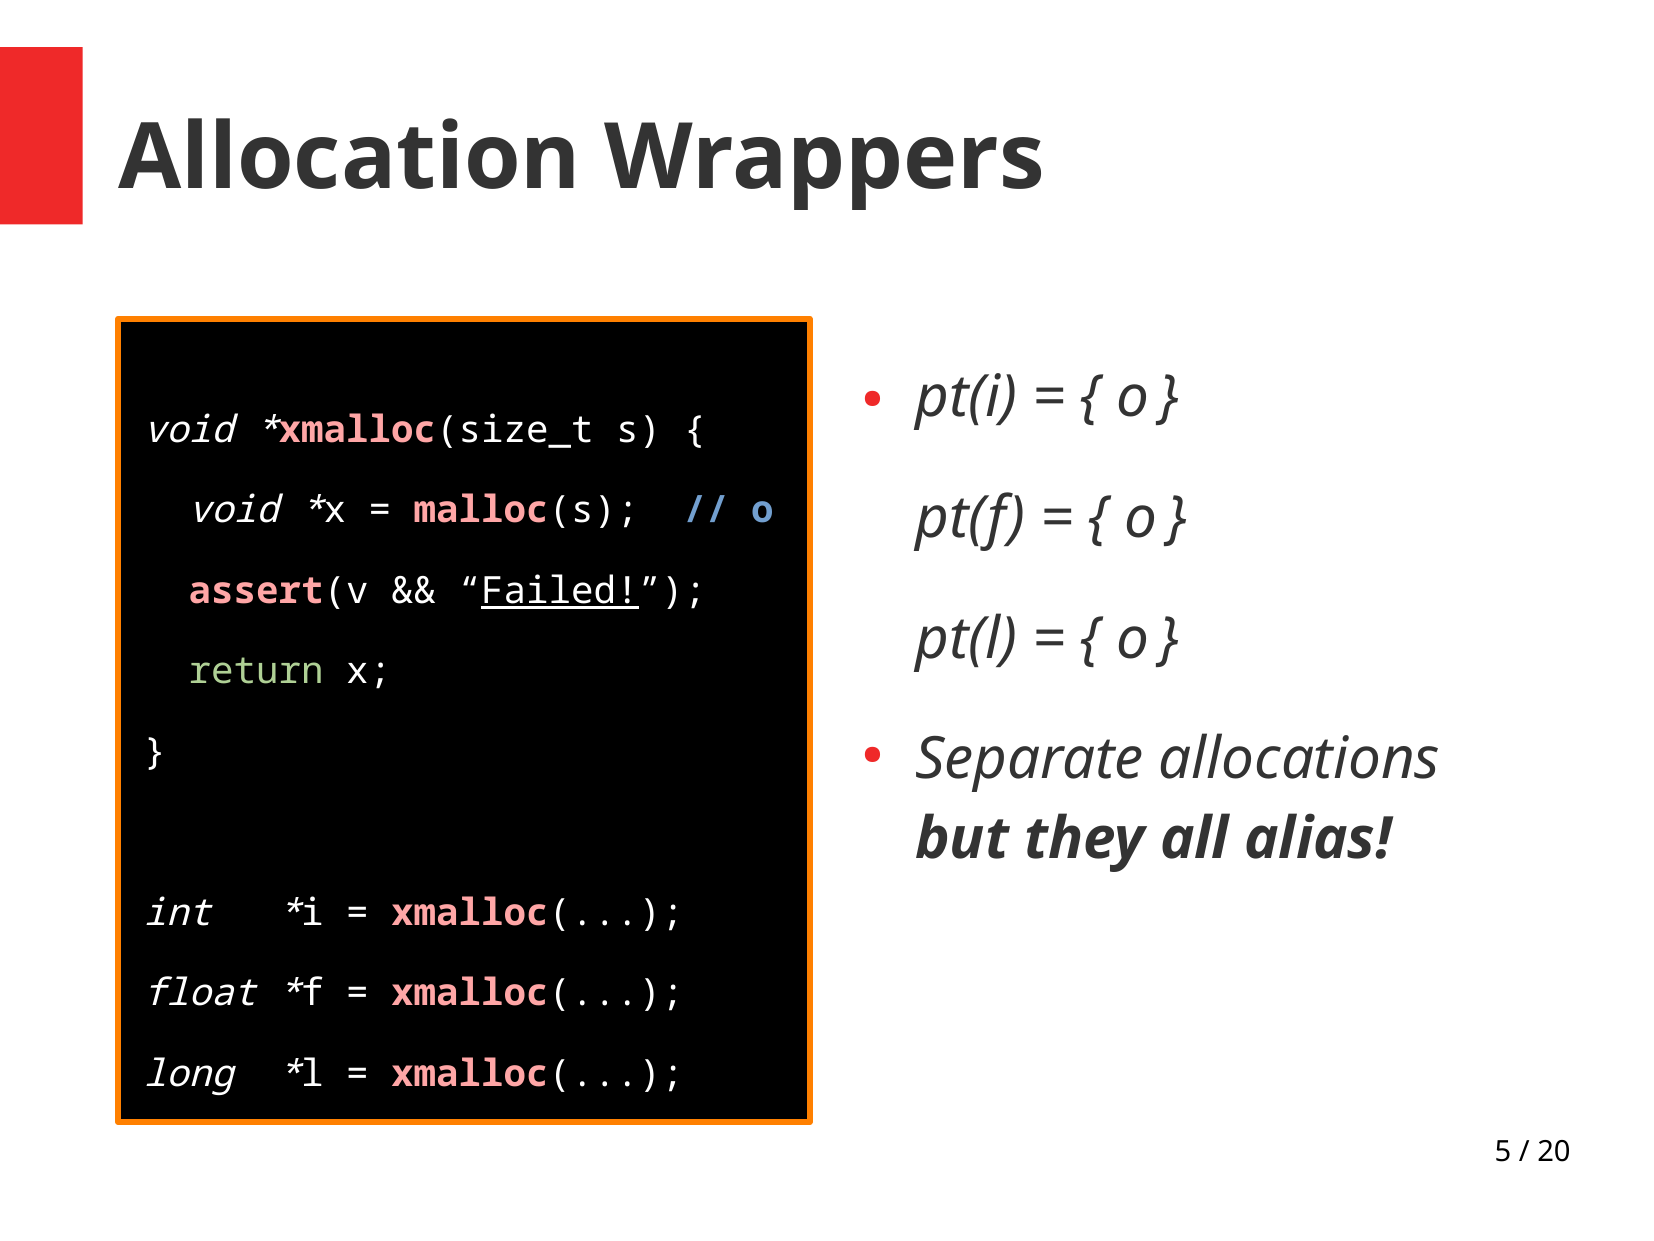

# Allocation Wrappers
 void *xmalloc(size_t s) {
 void *x = malloc(s); // o
 assert(v && “Failed!”);
 return x;
 }
 int *i = xmalloc(...);
 float *f = xmalloc(...);
 long *l = xmalloc(...);
pt(i) = { o }
pt(f) = { o }
pt(l) = { o }
Separate allocations but they all alias!
5